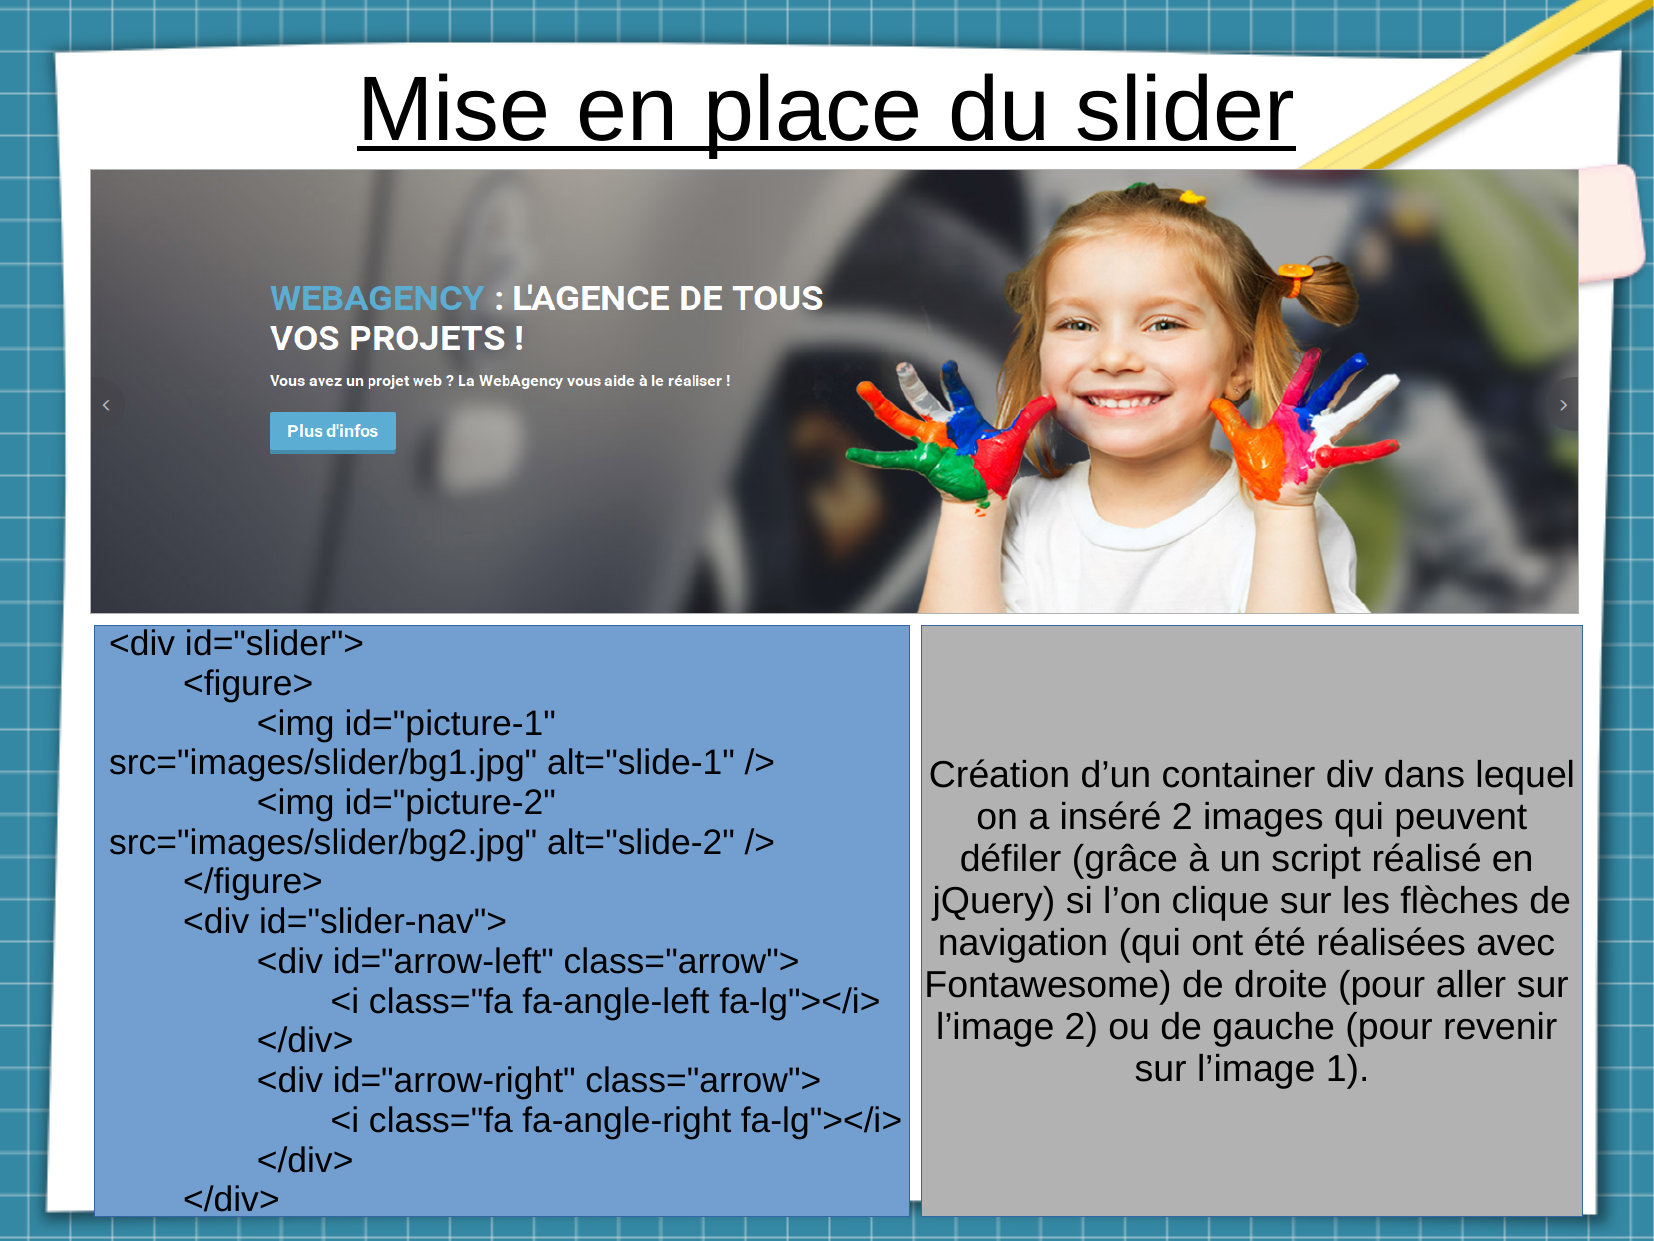

# Mise en place du slider
<div id="slider">
	<figure>
		<img id="picture-1"
src="images/slider/bg1.jpg" alt="slide-1" />
		<img id="picture-2"
src="images/slider/bg2.jpg" alt="slide-2" />
	</figure>
	<div id="slider-nav">
		<div id="arrow-left" class="arrow">
			<i class="fa fa-angle-left fa-lg"></i>
		</div>
		<div id="arrow-right" class="arrow">
			<i class="fa fa-angle-right fa-lg"></i>
		</div>
	</div>
Création d’un container div dans lequel
on a inséré 2 images qui peuvent
défiler (grâce à un script réalisé en
jQuery) si l’on clique sur les flèches de
navigation (qui ont été réalisées avec
Fontawesome) de droite (pour aller sur
l’image 2) ou de gauche (pour revenir
sur l’image 1).